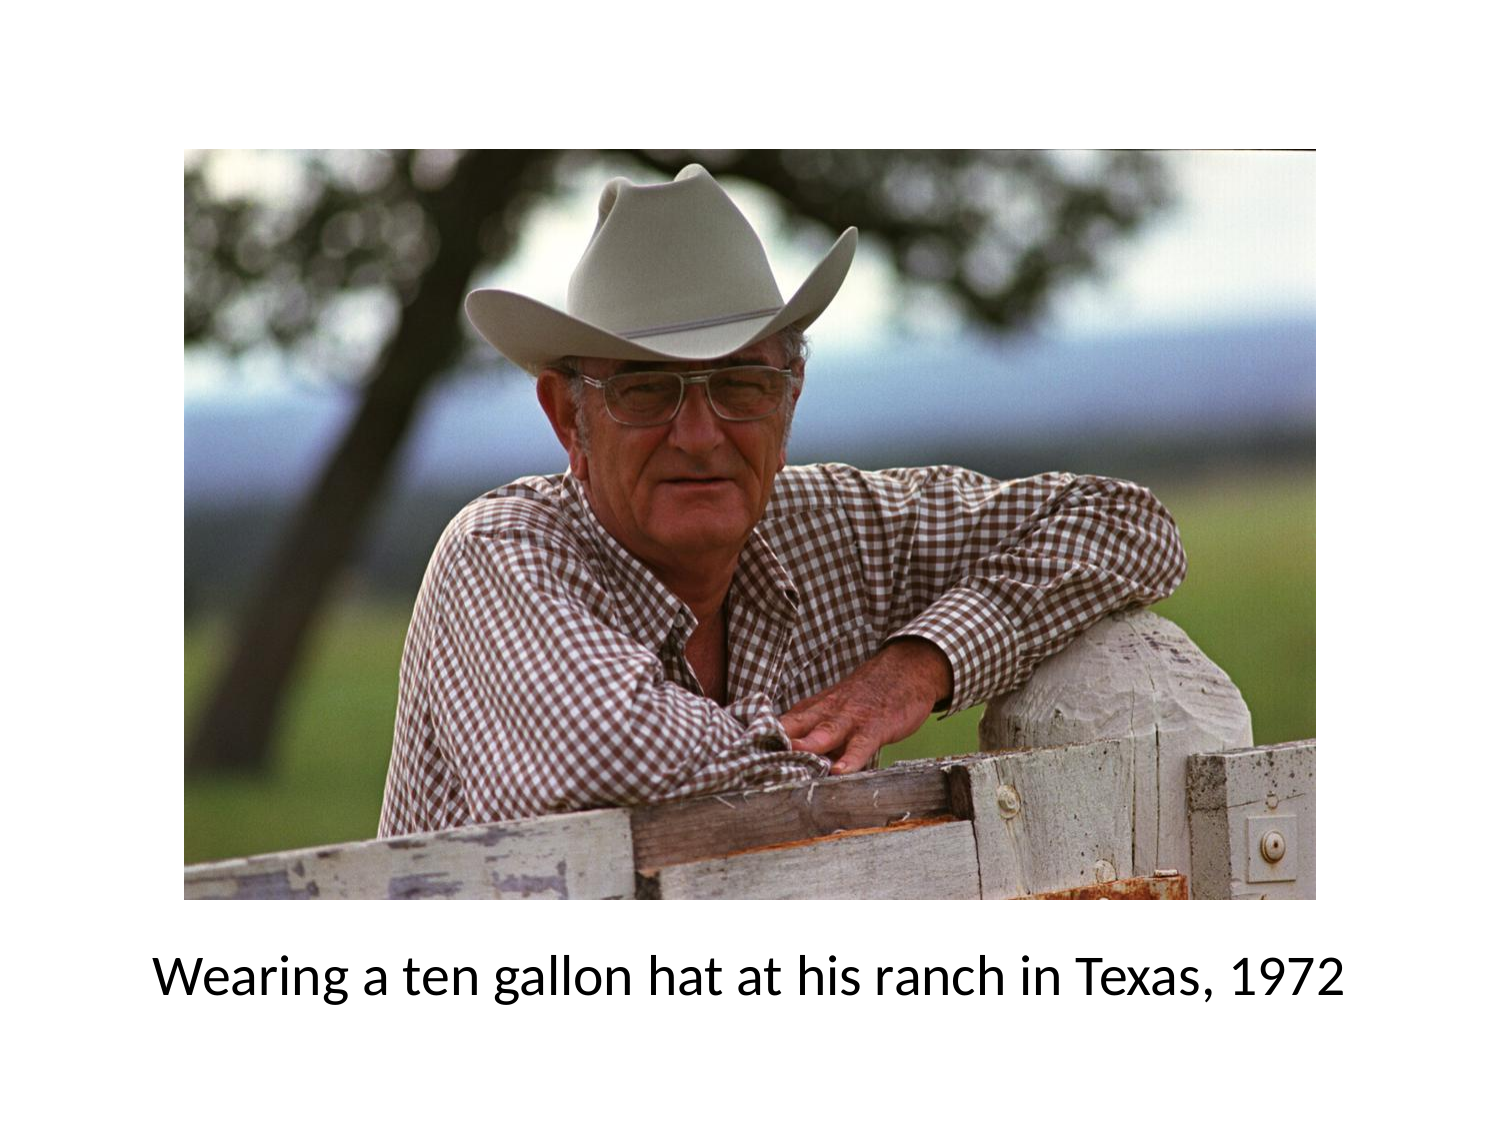

Wearing a ten gallon hat at his ranch in Texas, 1972